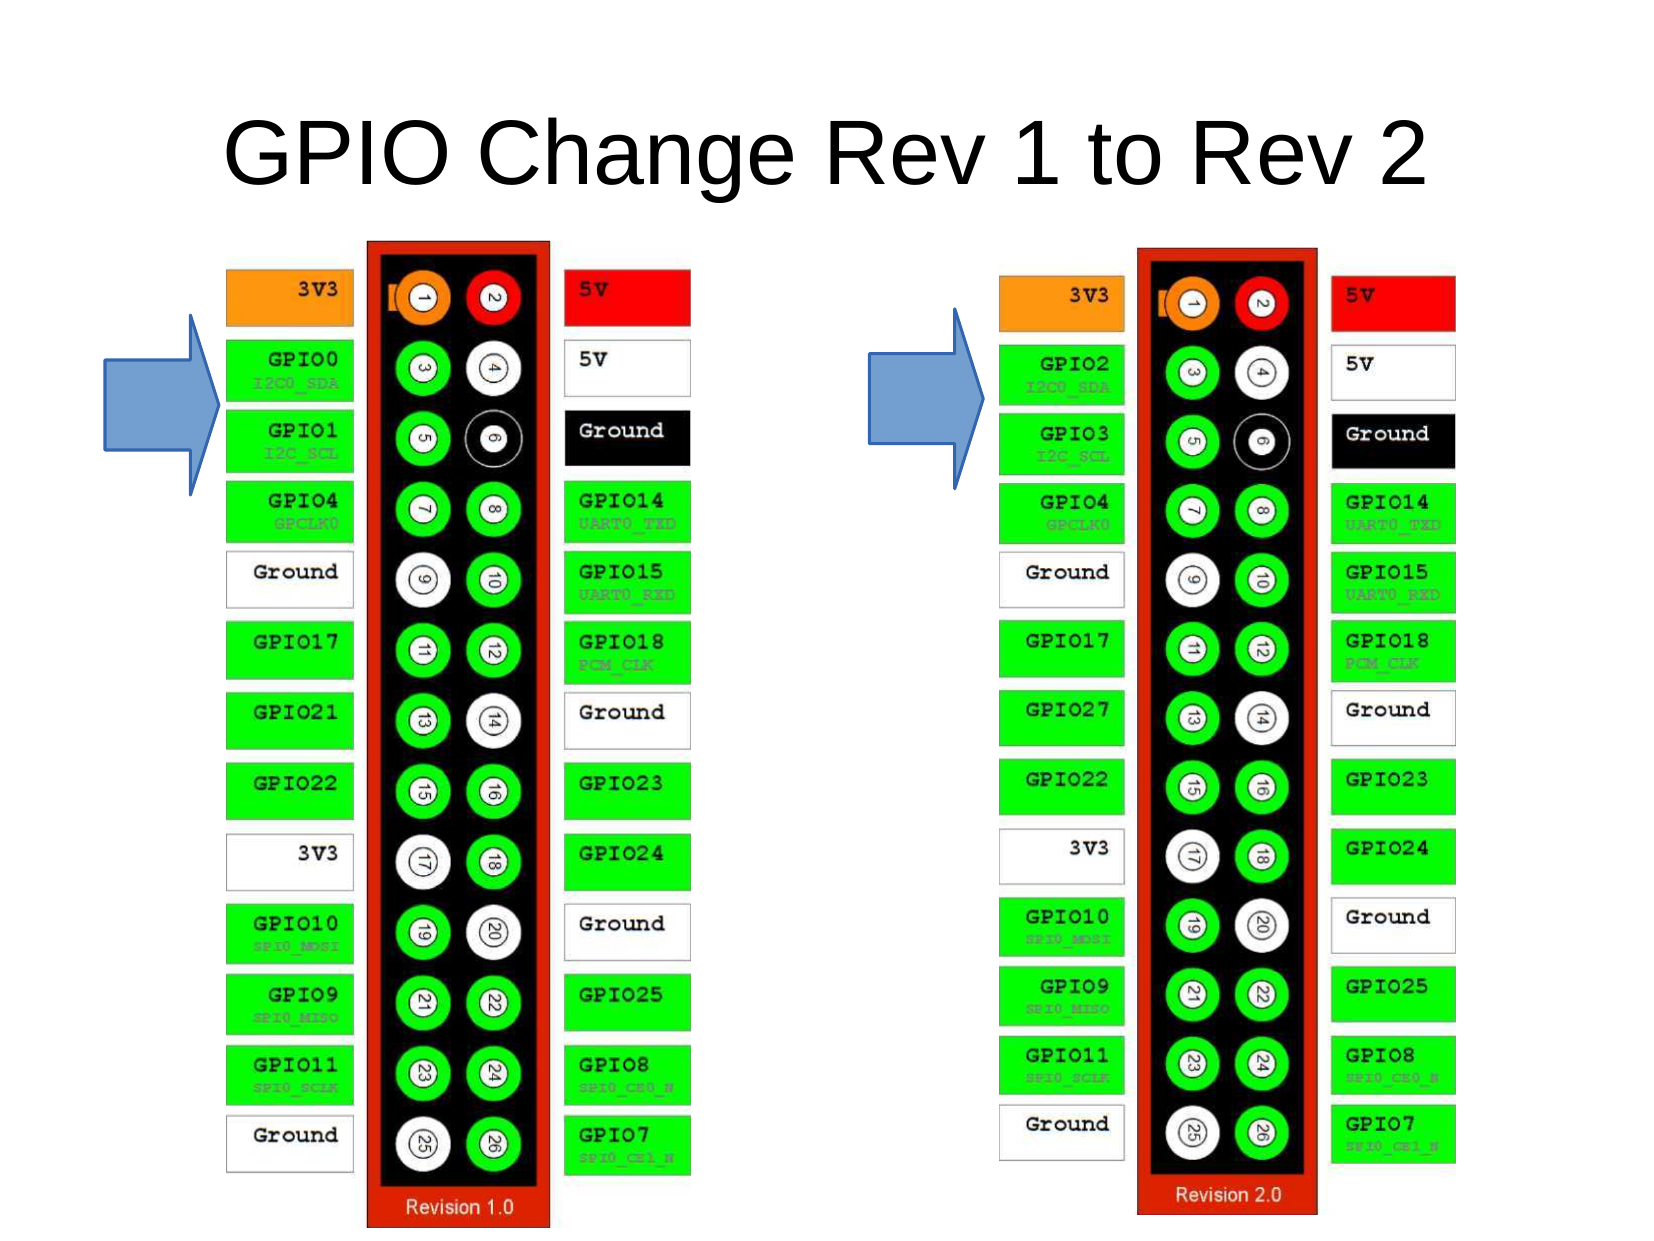

# GPIO Change Rev 1 to Rev 2